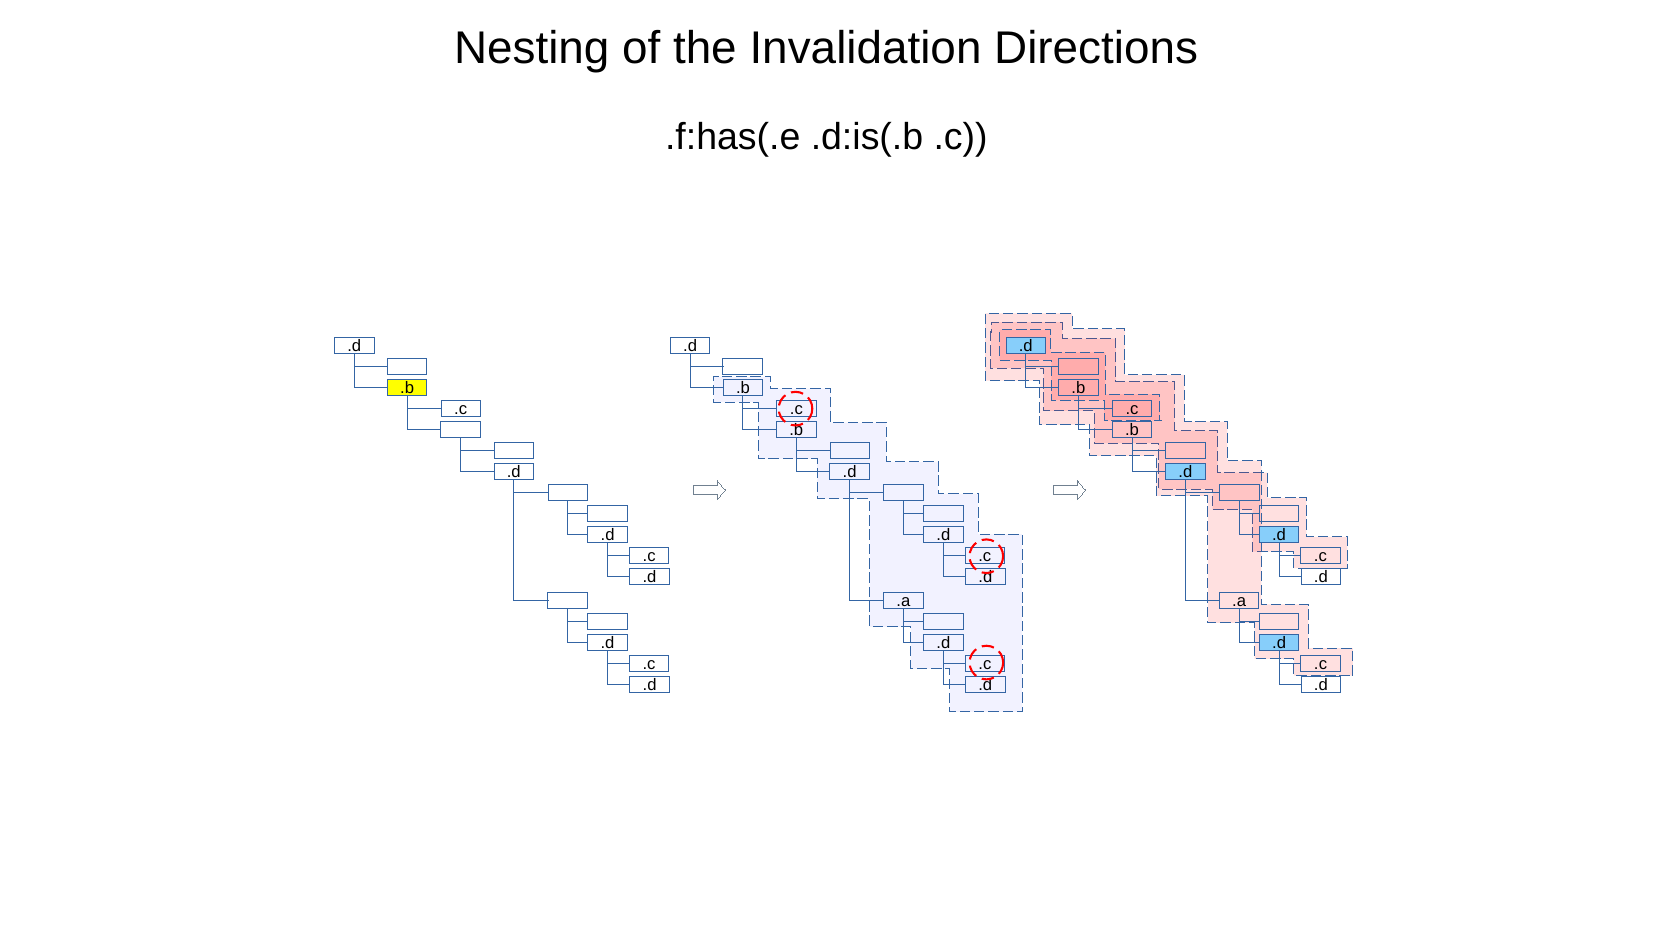

Nesting of the Invalidation Directions
.f:has(.e .d:is(.b .c))
.d
.d
.d
.b
.b
.b
.c
.c
.c
.b
.b
.d
.d
.d
.d
.d
.d
.c
.c
.c
.d
.d
.d
.a
.a
.d
.d
.d
.c
.c
.c
.d
.d
.d